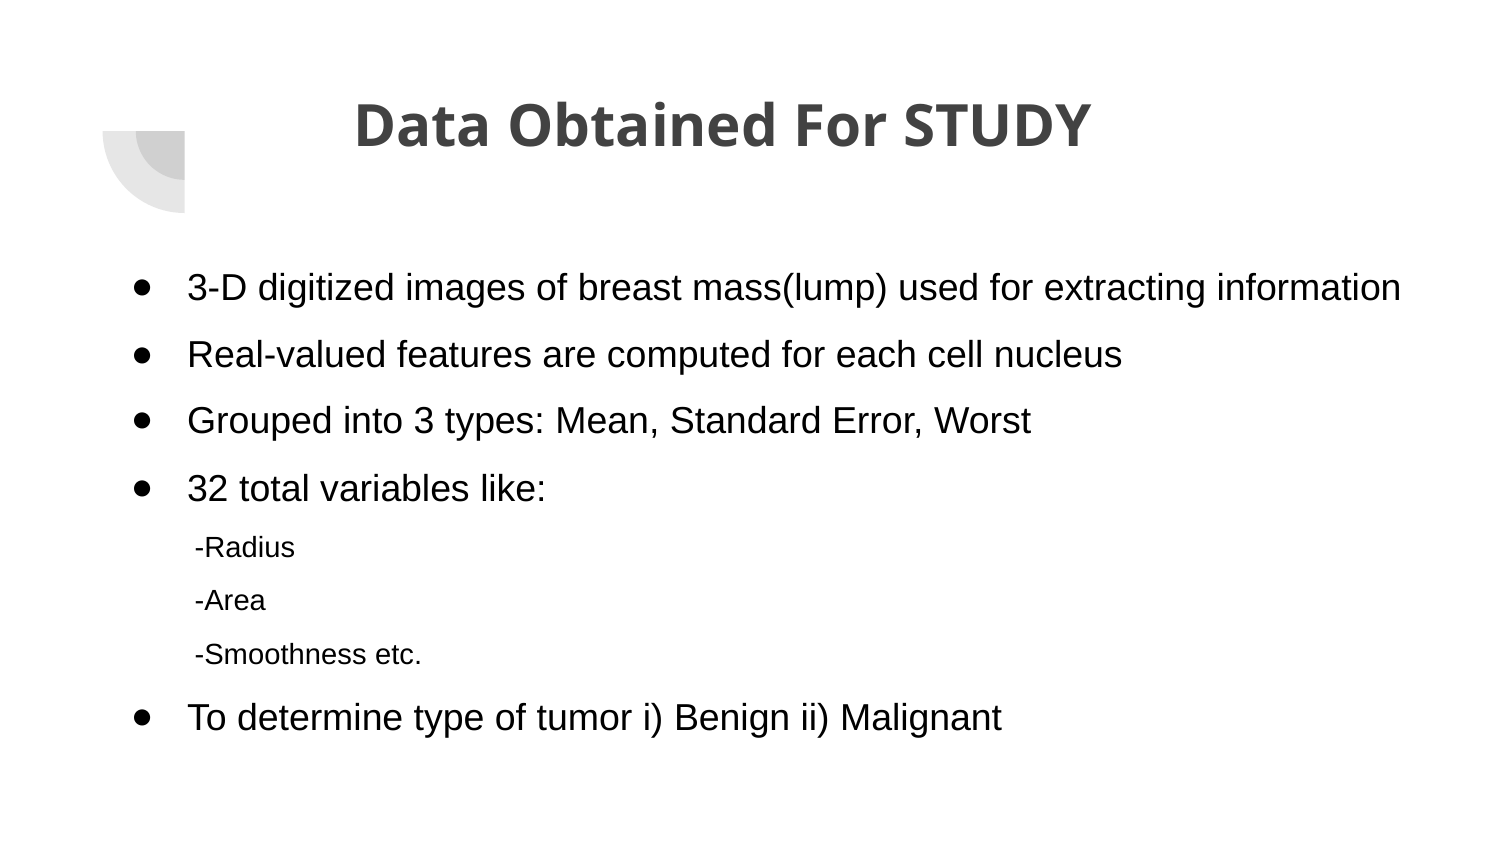

# Data Obtained For STUDY
3-D digitized images of breast mass(lump) used for extracting information
Real-valued features are computed for each cell nucleus
Grouped into 3 types: Mean, Standard Error, Worst
32 total variables like:
 -Radius
 -Area
 -Smoothness etc.
To determine type of tumor i) Benign ii) Malignant